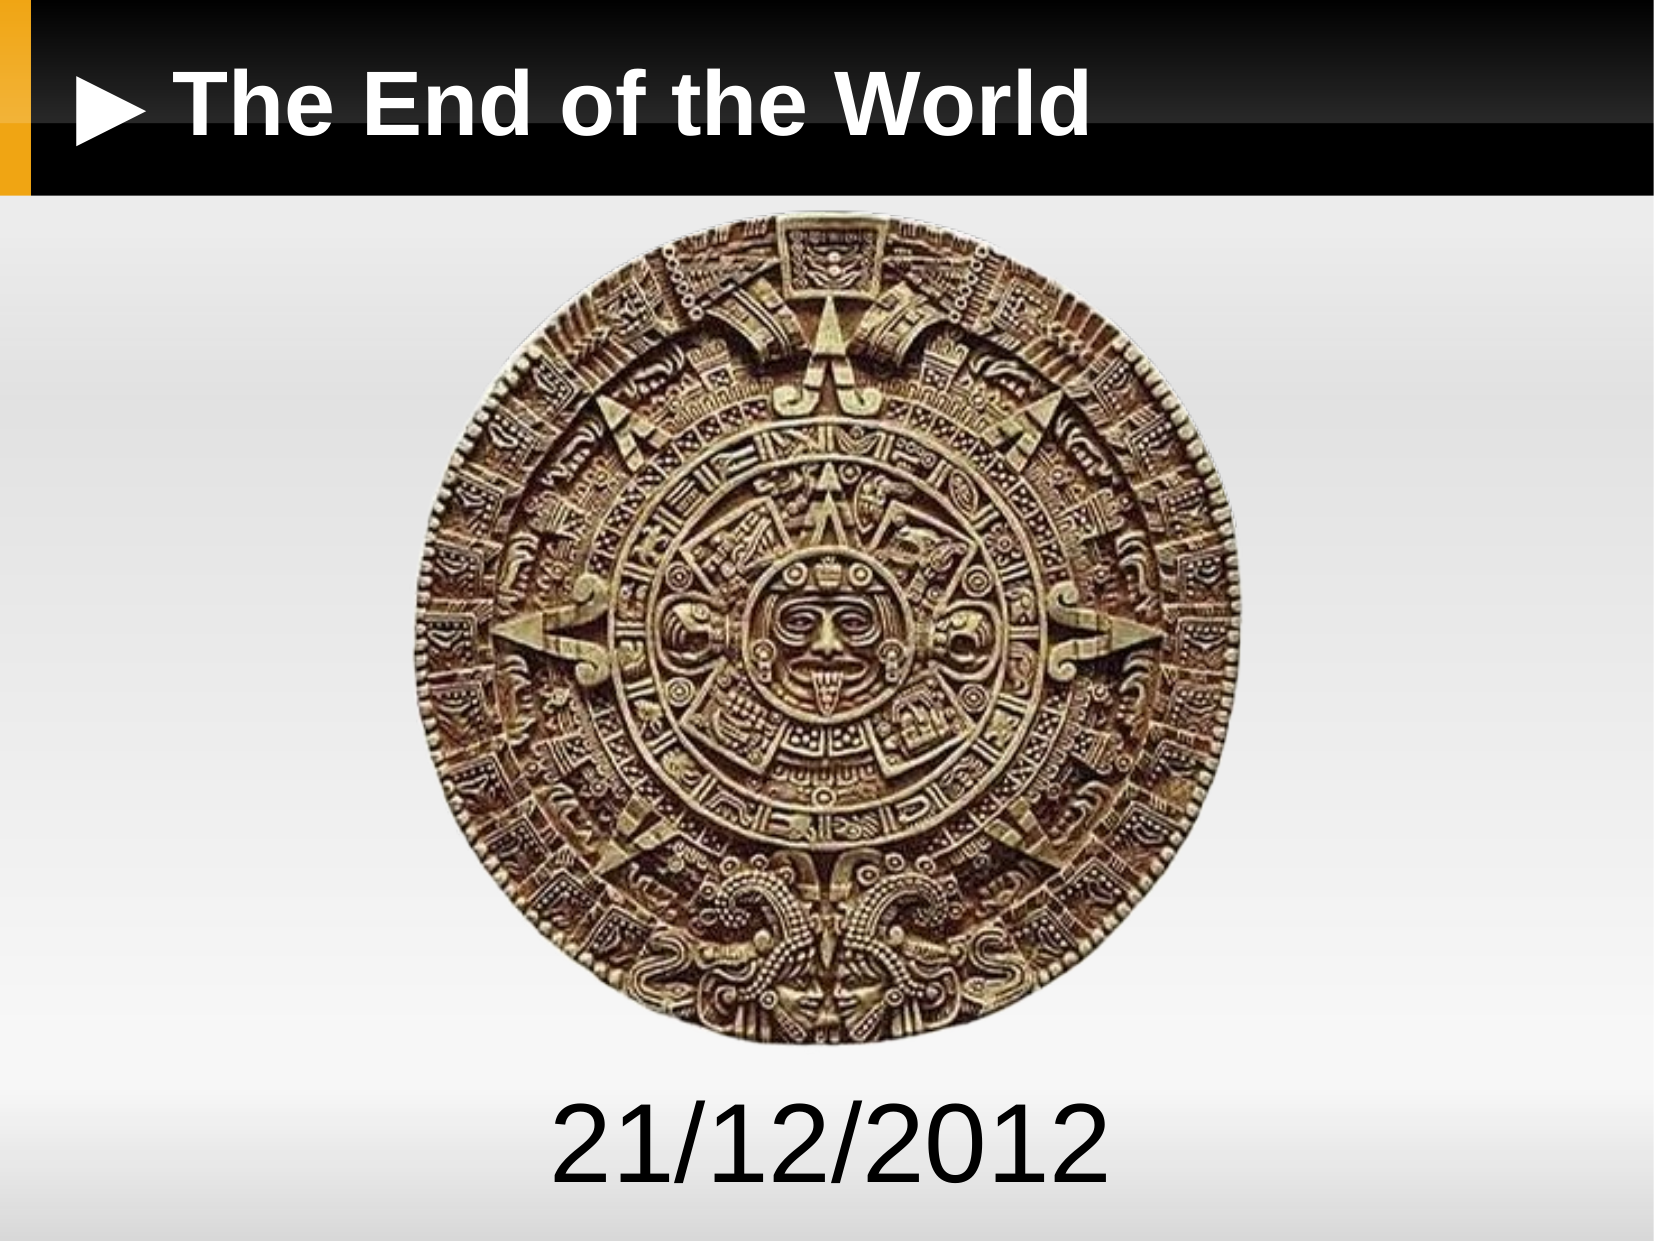

# ▶ The End of the World
21/12/2012